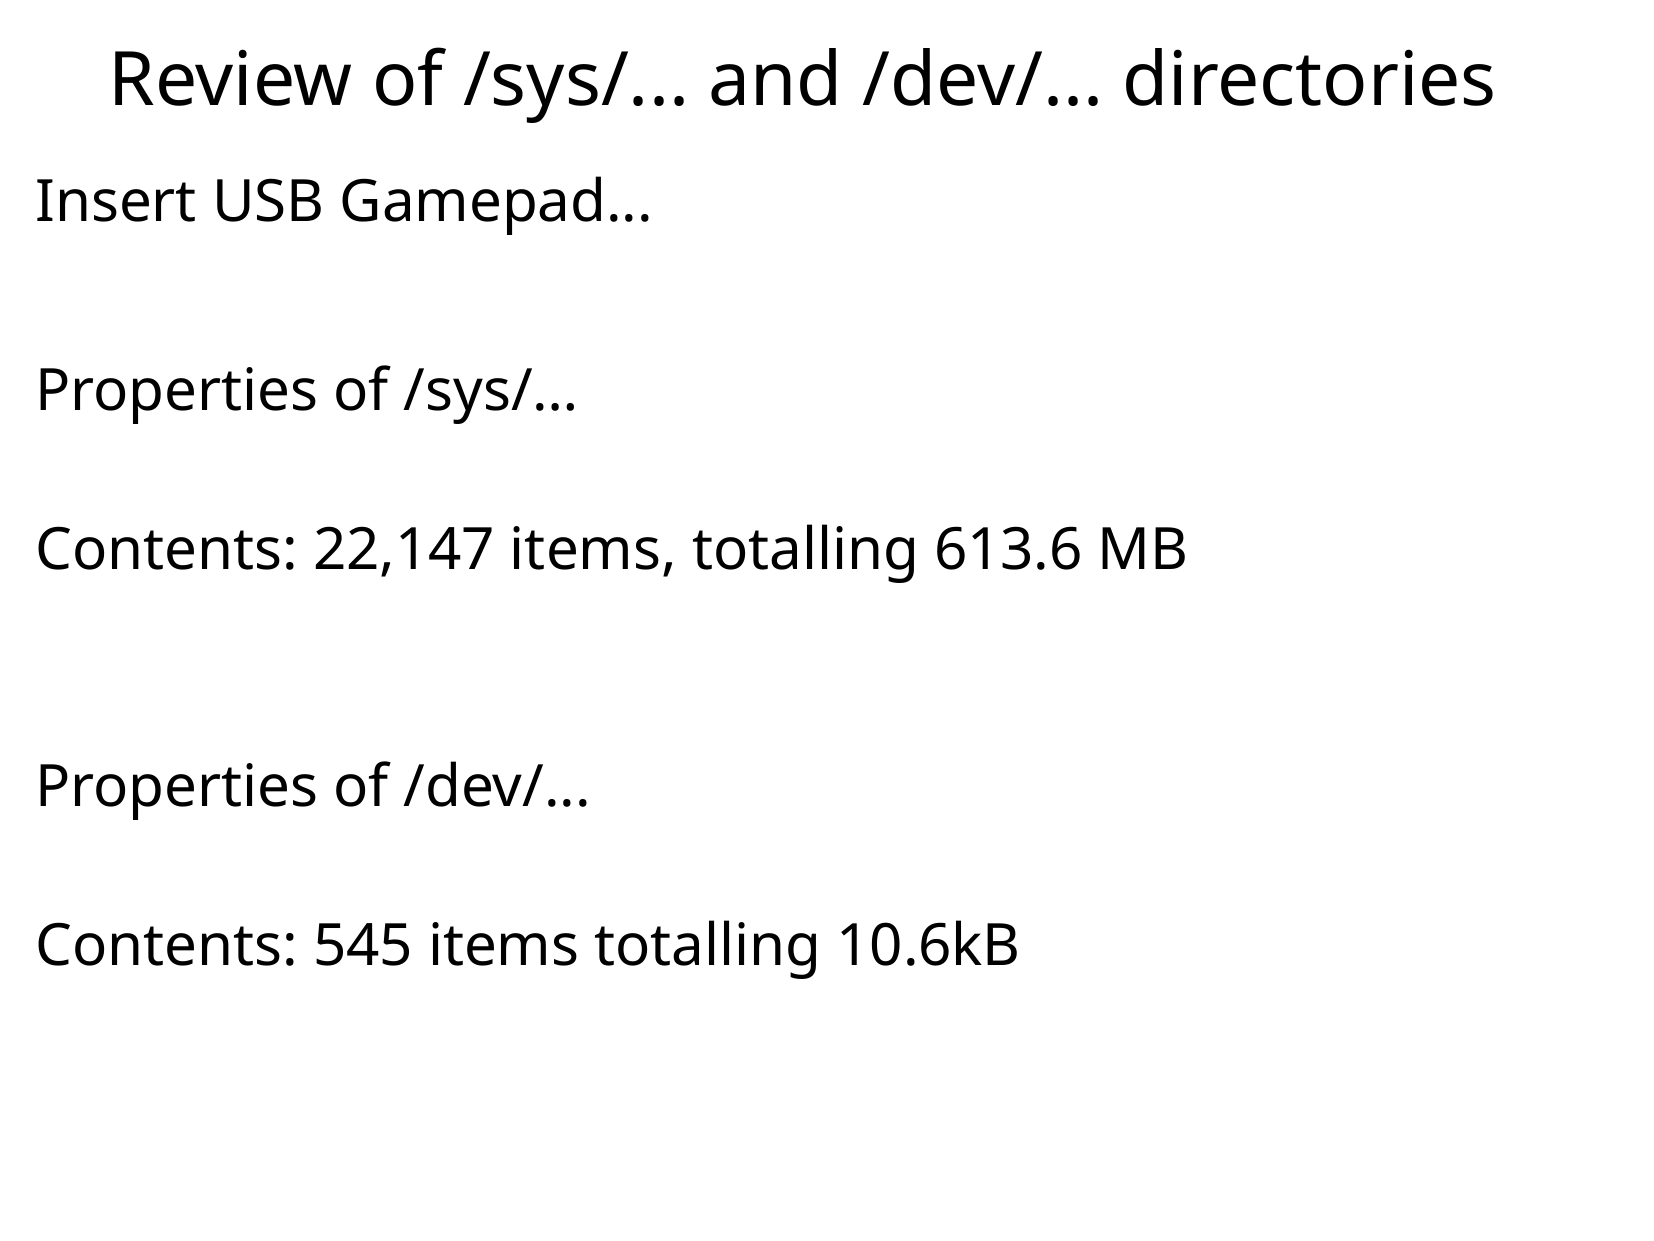

# Review of /sys/... and /dev/... directories
Insert USB Gamepad...
Properties of /sys/…
Contents: 22,147 items, totalling 613.6 MB
Properties of /dev/...
Contents: 545 items totalling 10.6kB